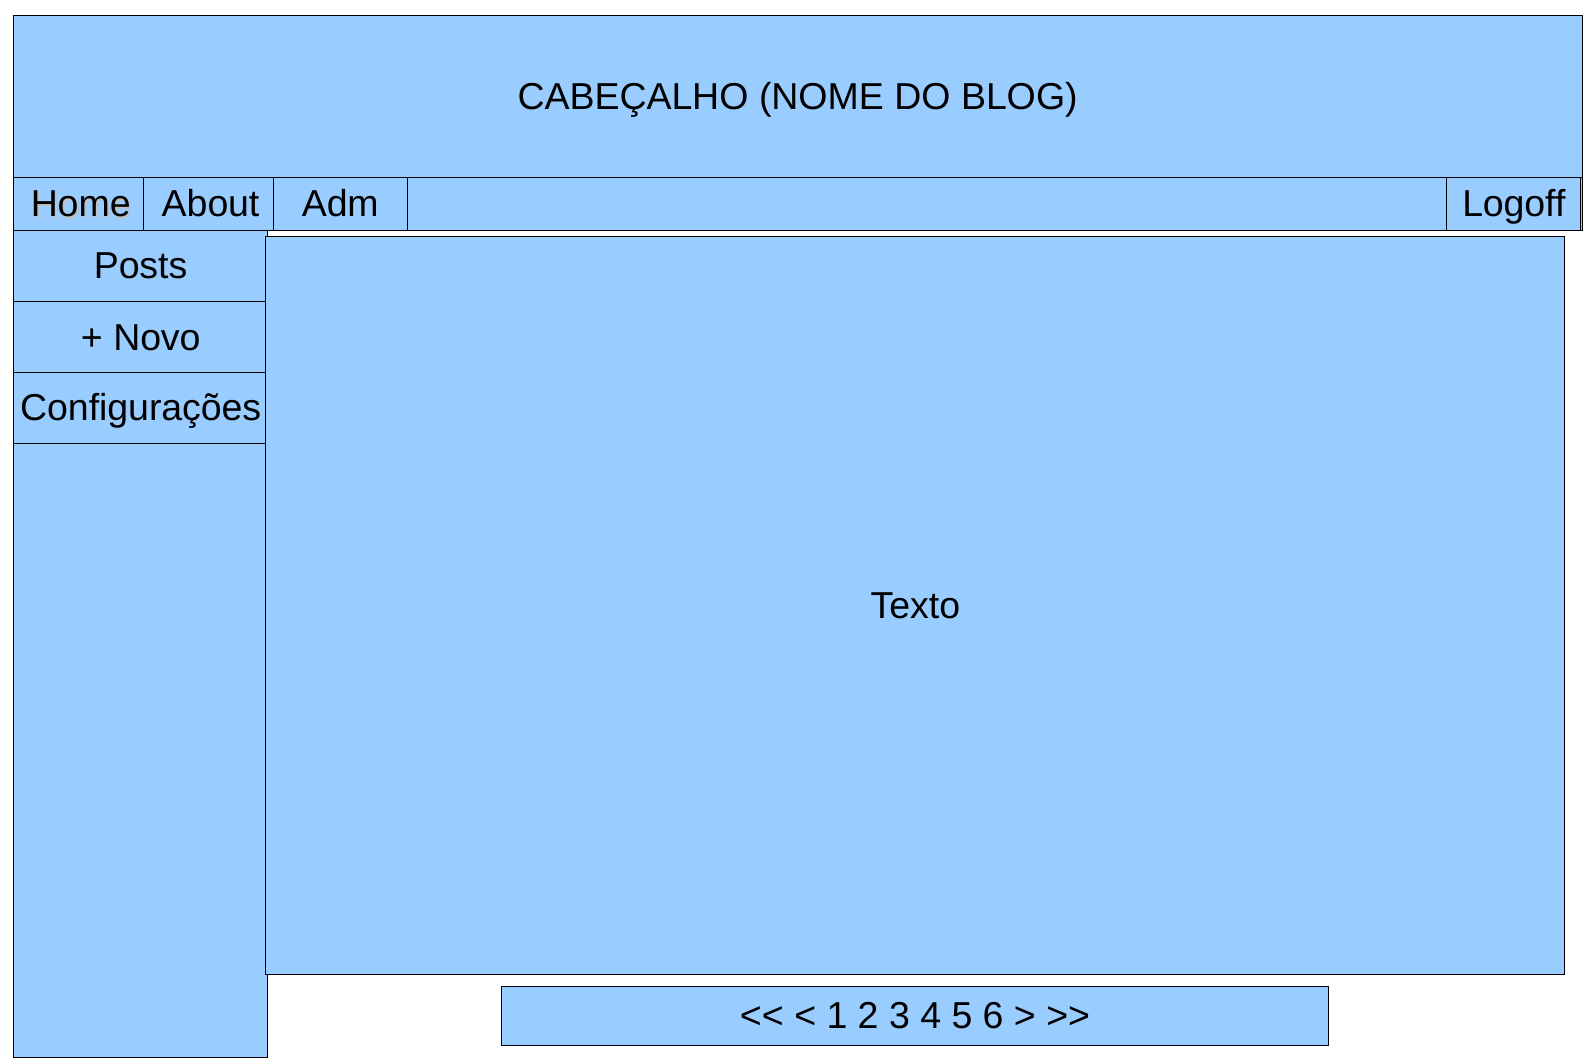

CABEÇALHO (NOME DO BLOG)
Logoff
Home
About
Adm
Posts
Texto
+ Novo
Configurações
<< < 1 2 3 4 5 6 > >>